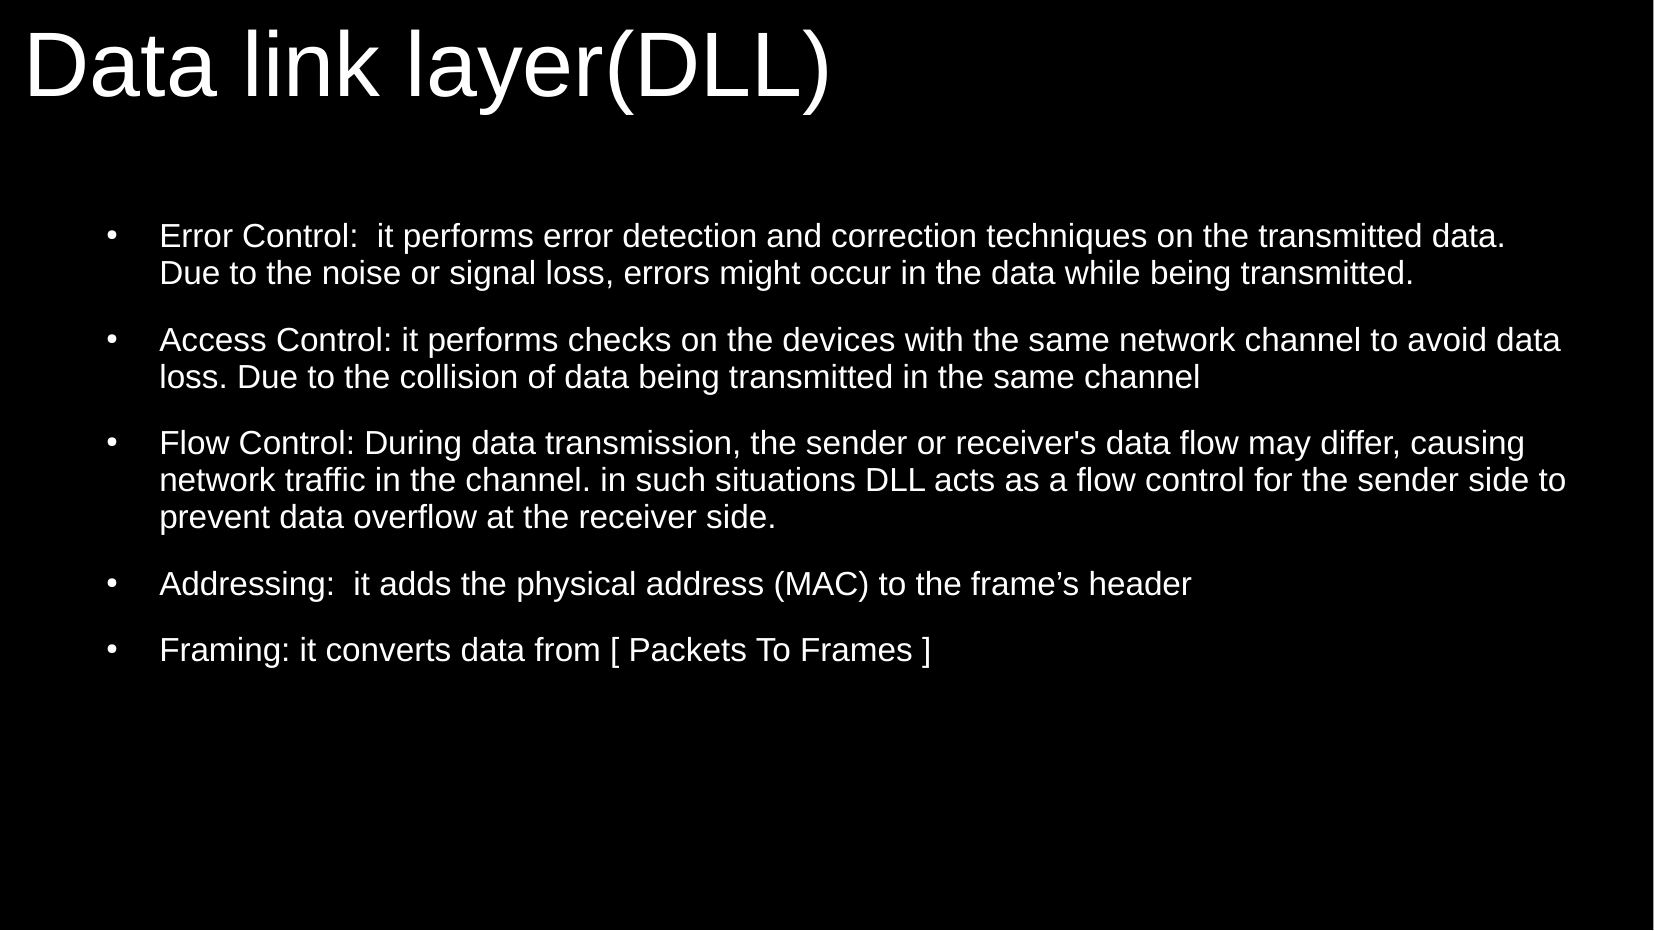

# Data link layer(DLL)
Error Control: it performs error detection and correction techniques on the transmitted data. Due to the noise or signal loss, errors might occur in the data while being transmitted.
Access Control: it performs checks on the devices with the same network channel to avoid data loss. Due to the collision of data being transmitted in the same channel
Flow Control: During data transmission, the sender or receiver's data flow may differ, causing network traffic in the channel. in such situations DLL acts as a flow control for the sender side to prevent data overflow at the receiver side.
Addressing: it adds the physical address (MAC) to the frame’s header
Framing: it converts data from [ Packets To Frames ]
44